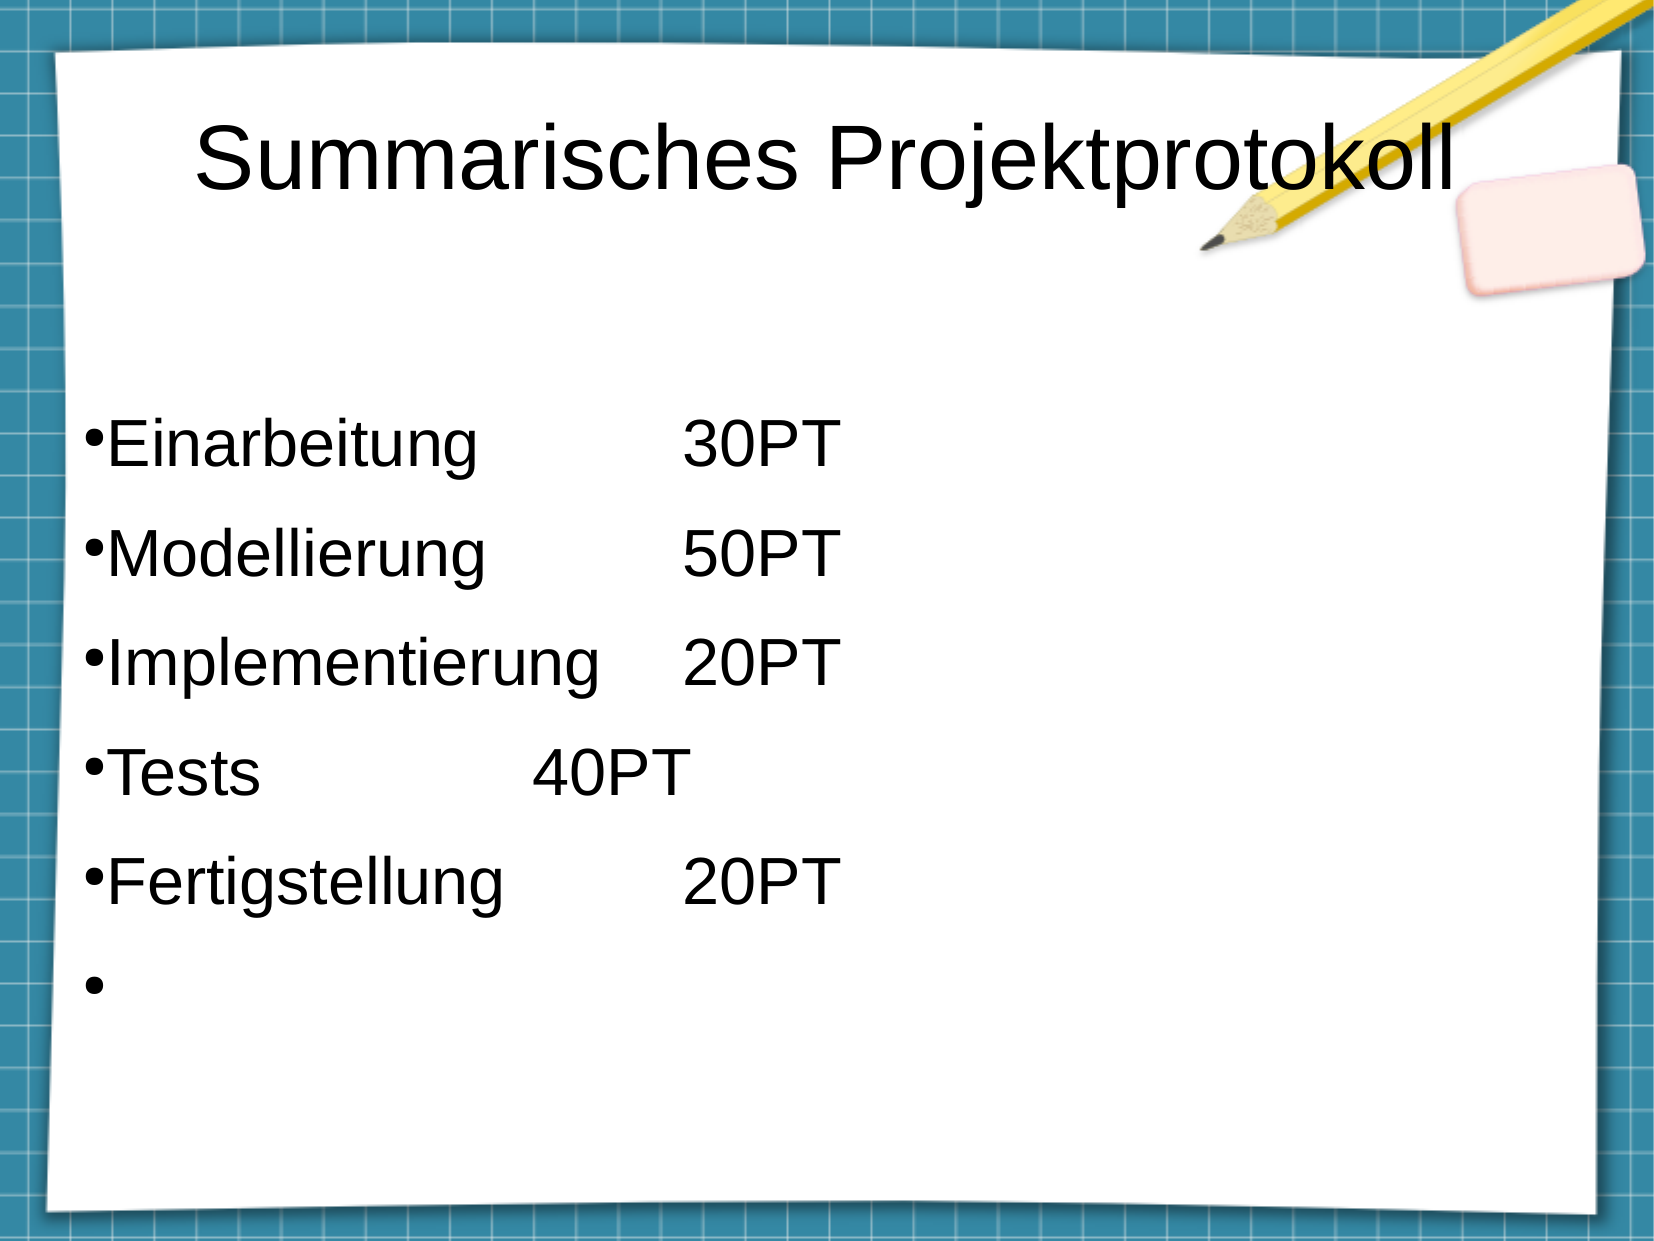

# Summarisches Projektprotokoll
Einarbeitung			30PT
Modellierung			50PT
Implementierung		20PT
Tests				40PT
Fertigstellung			20PT